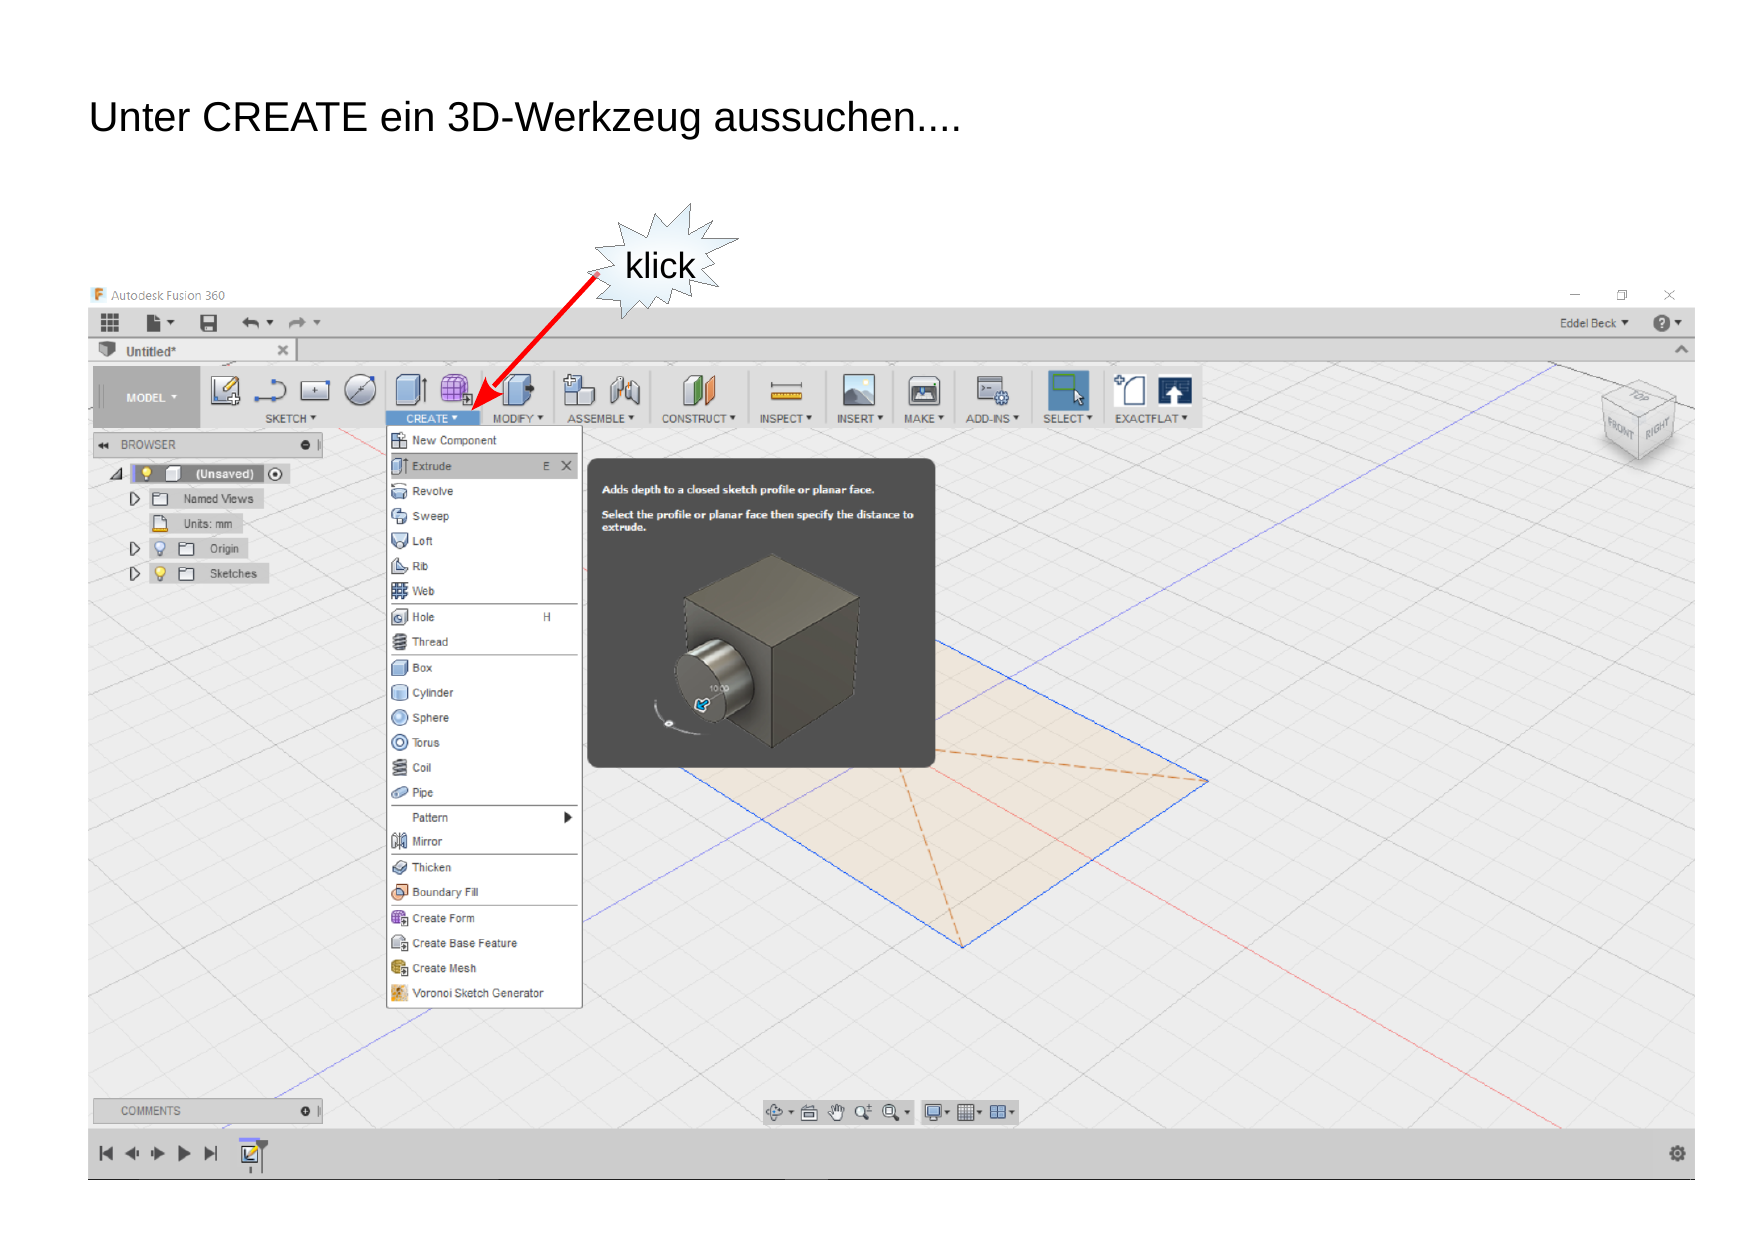

# Unter CREATE ein 3D-Werkzeug aussuchen....
klick